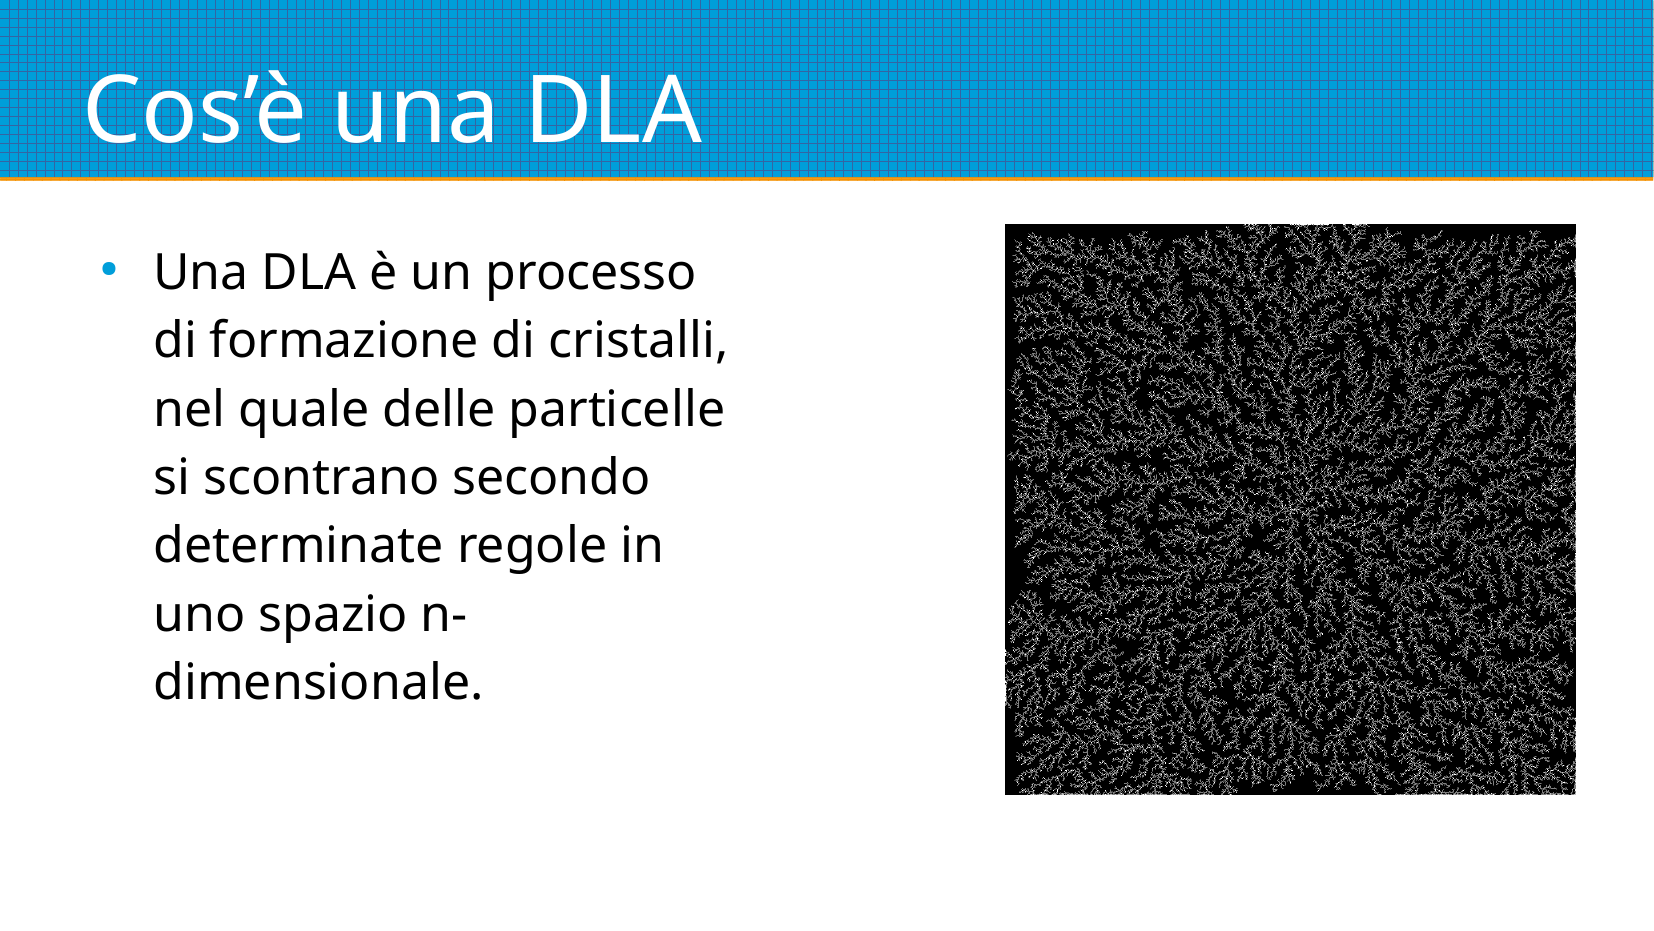

# Cos’è una DLA
Una DLA è un processo di formazione di cristalli, nel quale delle particelle si scontrano secondo determinate regole in uno spazio n-dimensionale.